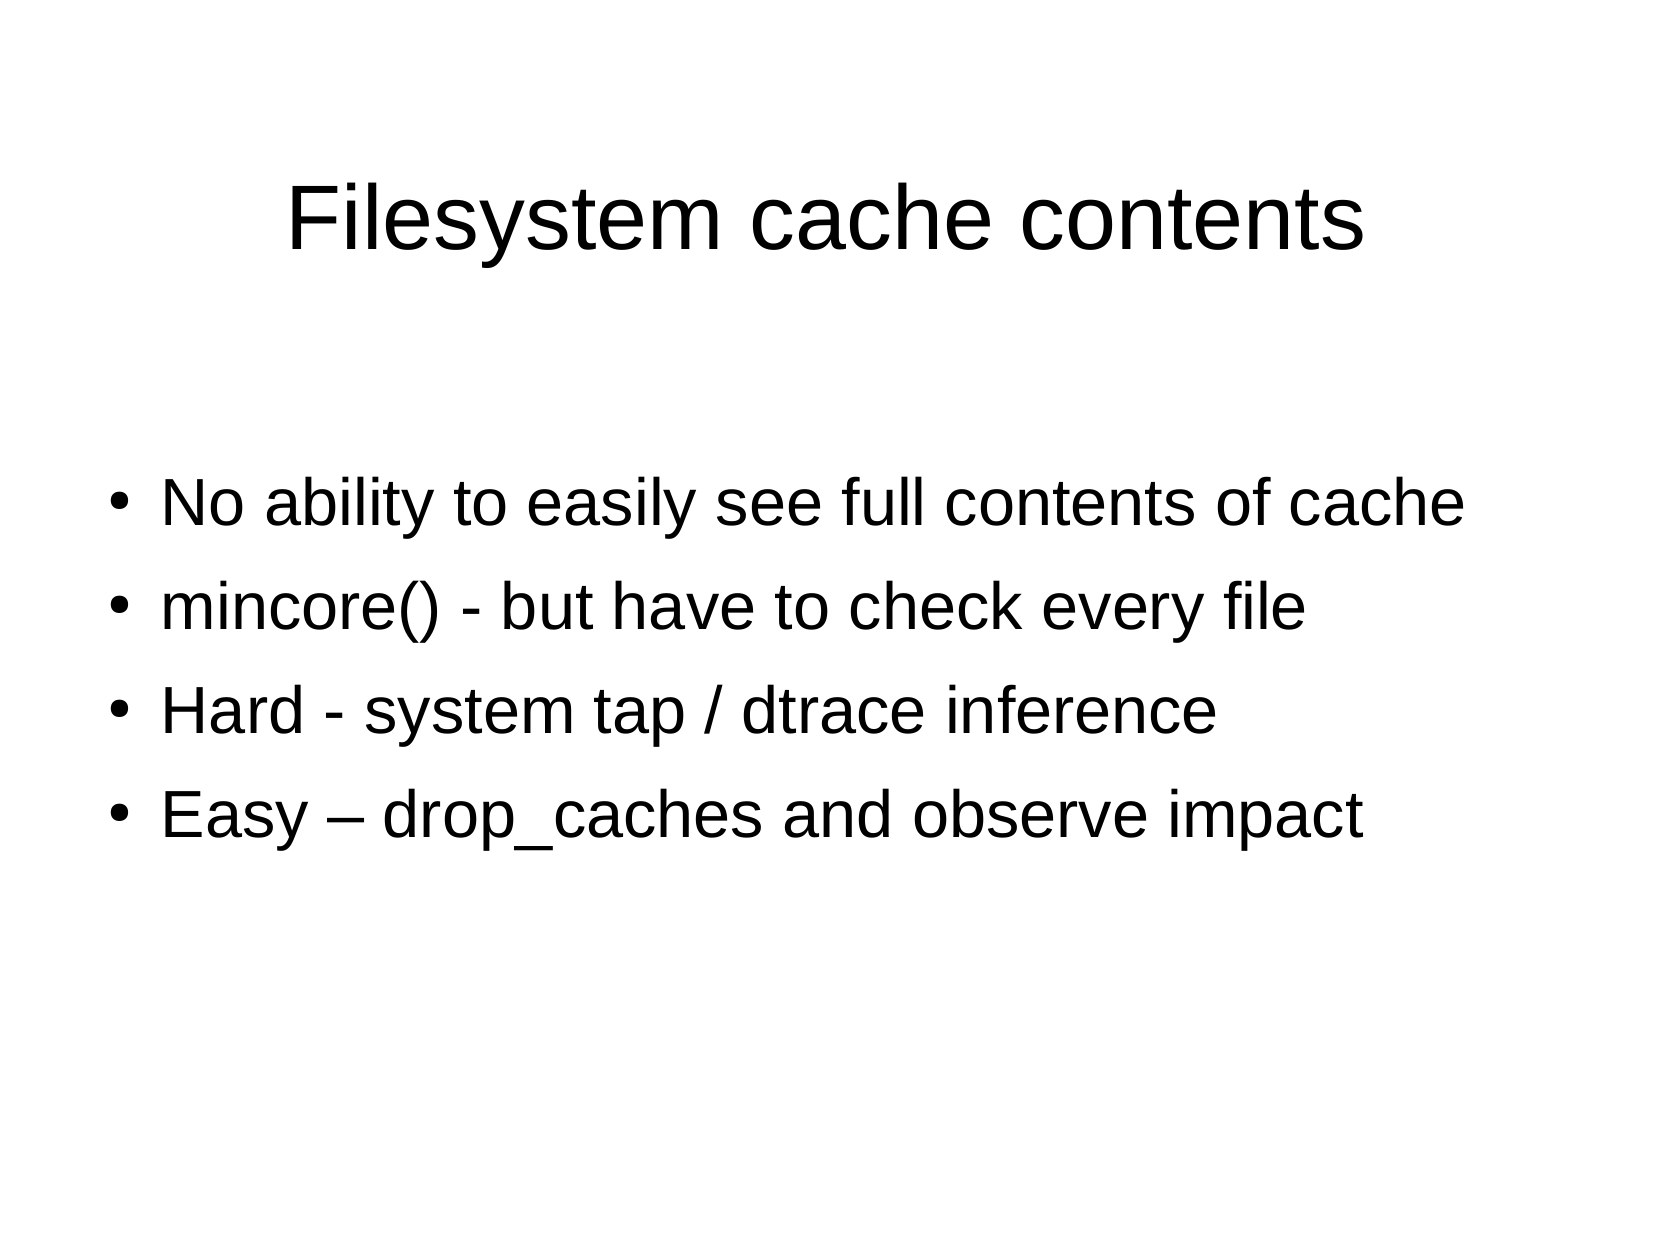

# Filesystem cache contents
No ability to easily see full contents of cache
mincore() - but have to check every file
Hard - system tap / dtrace inference
Easy – drop_caches and observe impact